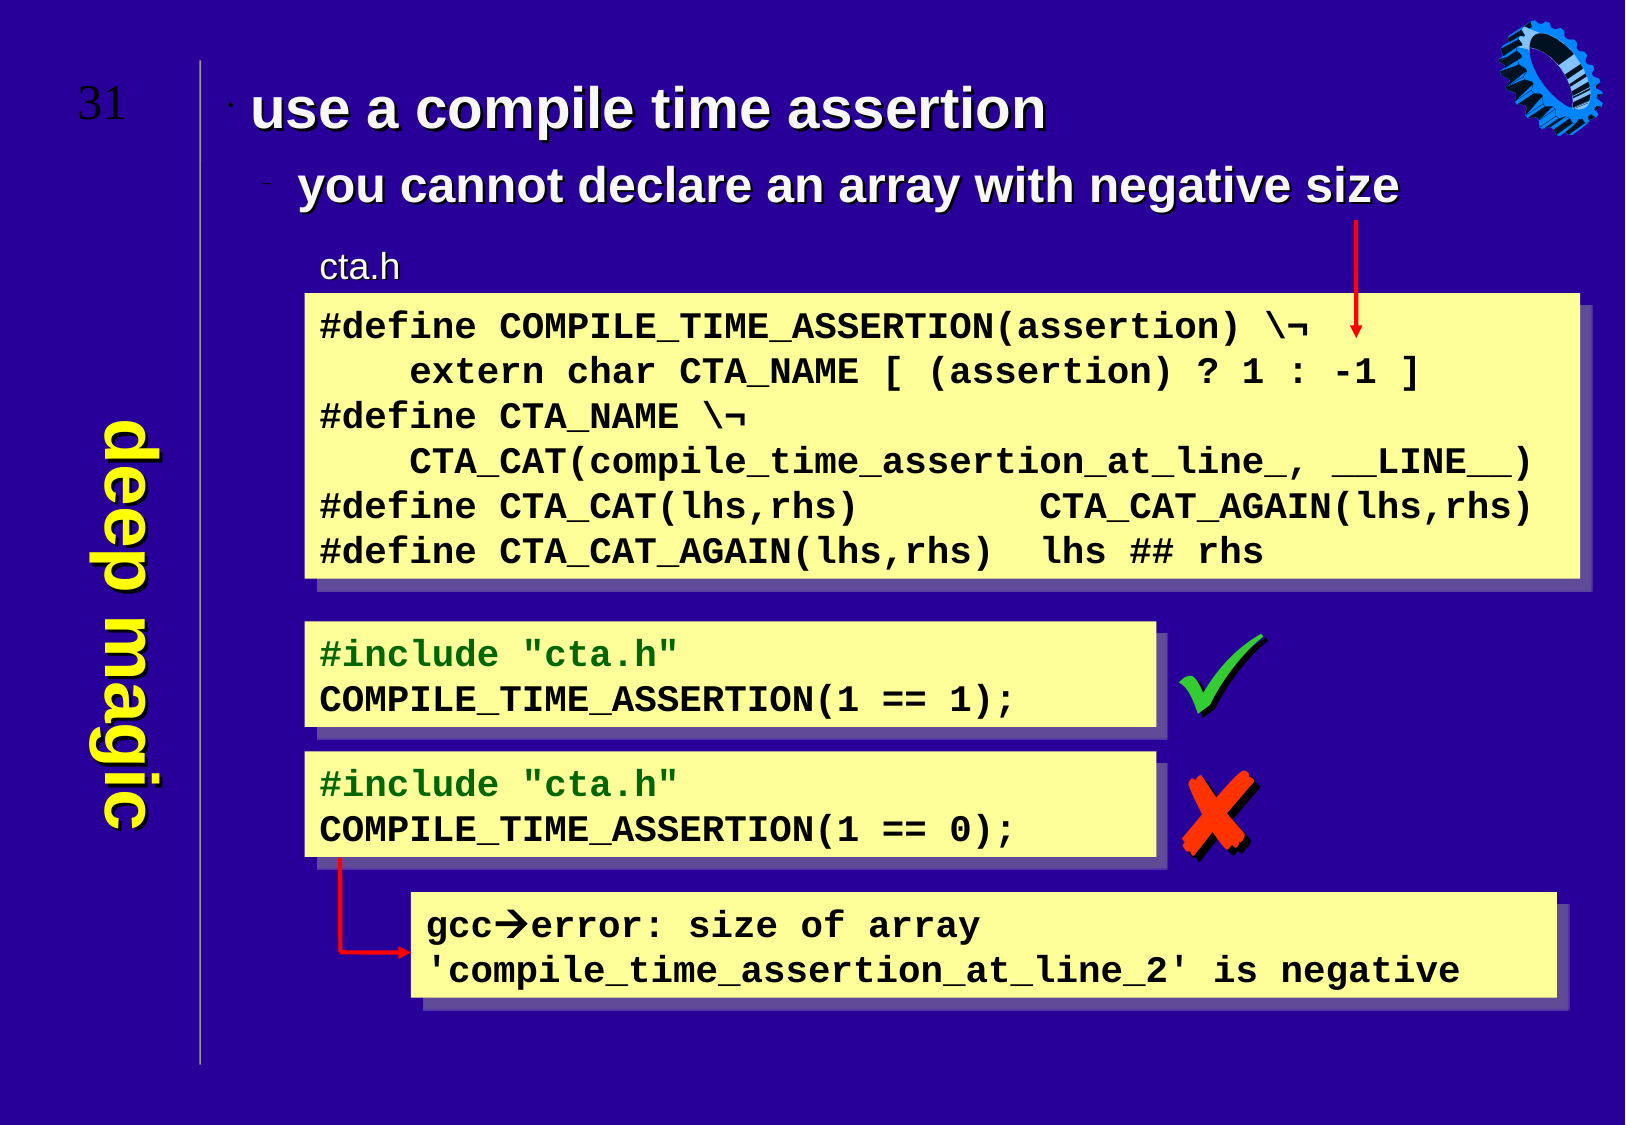

31
 use a compile time assertion
you cannot declare an array with negative size
# deep magic
cta.h
#define COMPILE_TIME_ASSERTION(assertion) \¬
 extern char CTA_NAME [ (assertion) ? 1 : -1 ]
#define CTA_NAME \¬
 CTA_CAT(compile_time_assertion_at_line_, __LINE__) #define CTA_CAT(lhs,rhs) CTA_CAT_AGAIN(lhs,rhs)
#define CTA_CAT_AGAIN(lhs,rhs) lhs ## rhs

#include "cta.h"
COMPILE_TIME_ASSERTION(1 == 1);

#include "cta.h"
COMPILE_TIME_ASSERTION(1 == 0);
gccerror: size of array 'compile_time_assertion_at_line_2' is negative